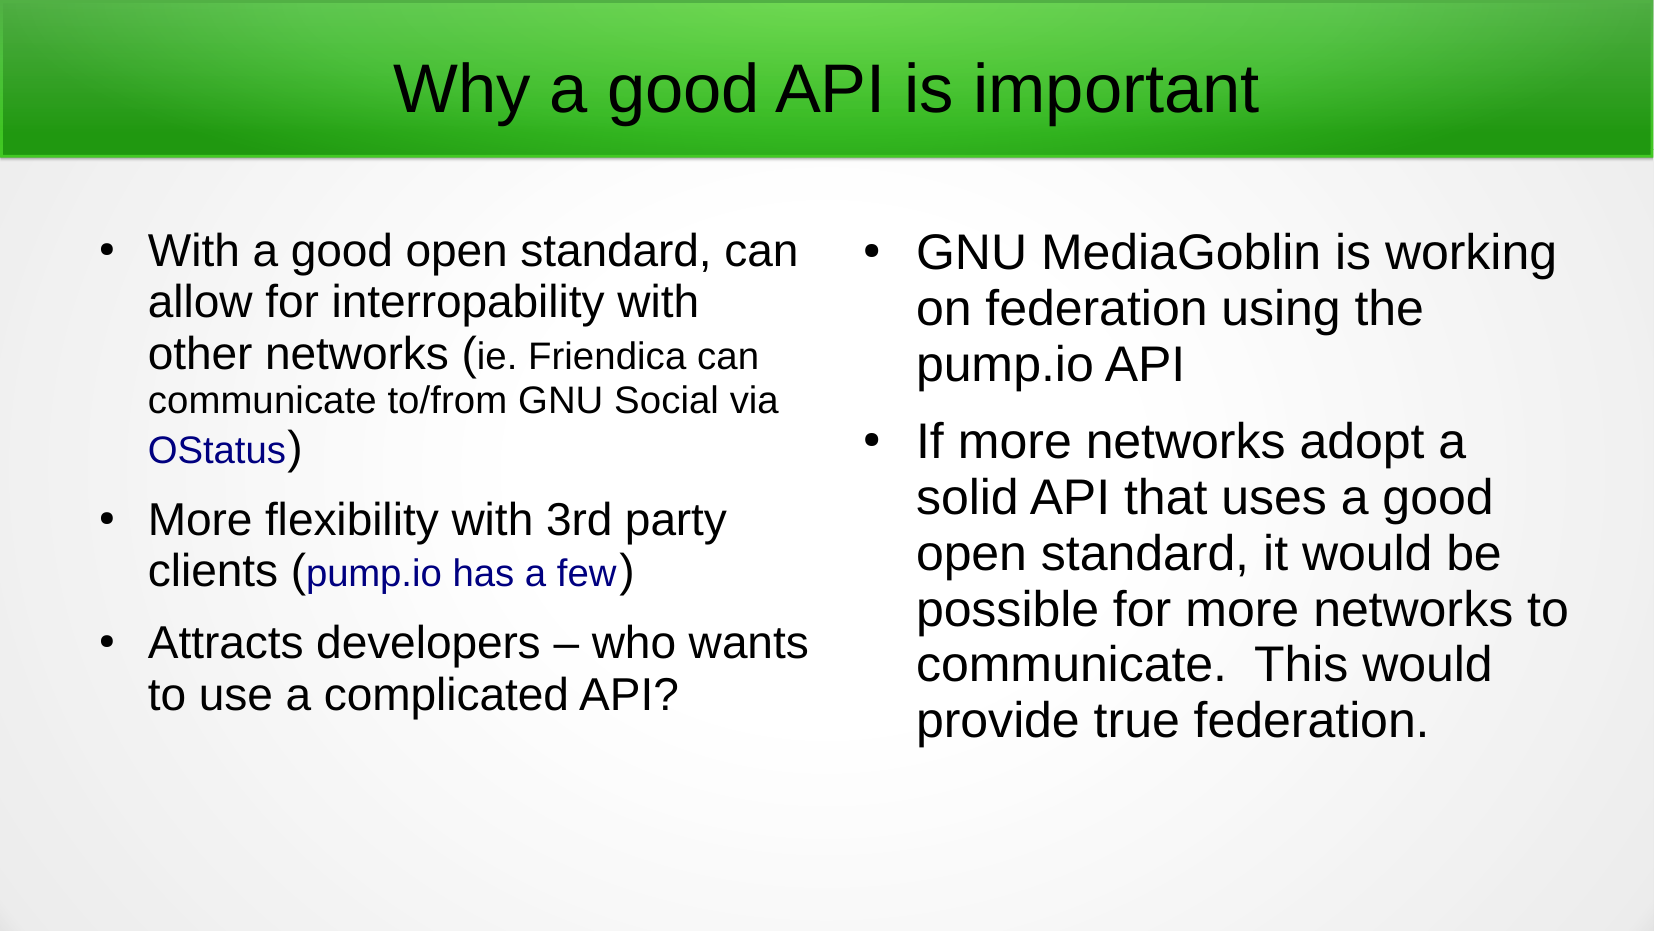

# Why a good API is important
With a good open standard, can allow for interropability with other networks (ie. Friendica can communicate to/from GNU Social via OStatus)
More flexibility with 3rd party clients (pump.io has a few)
Attracts developers – who wants to use a complicated API?
GNU MediaGoblin is working on federation using the pump.io API
If more networks adopt a solid API that uses a good open standard, it would be possible for more networks to communicate. This would provide true federation.